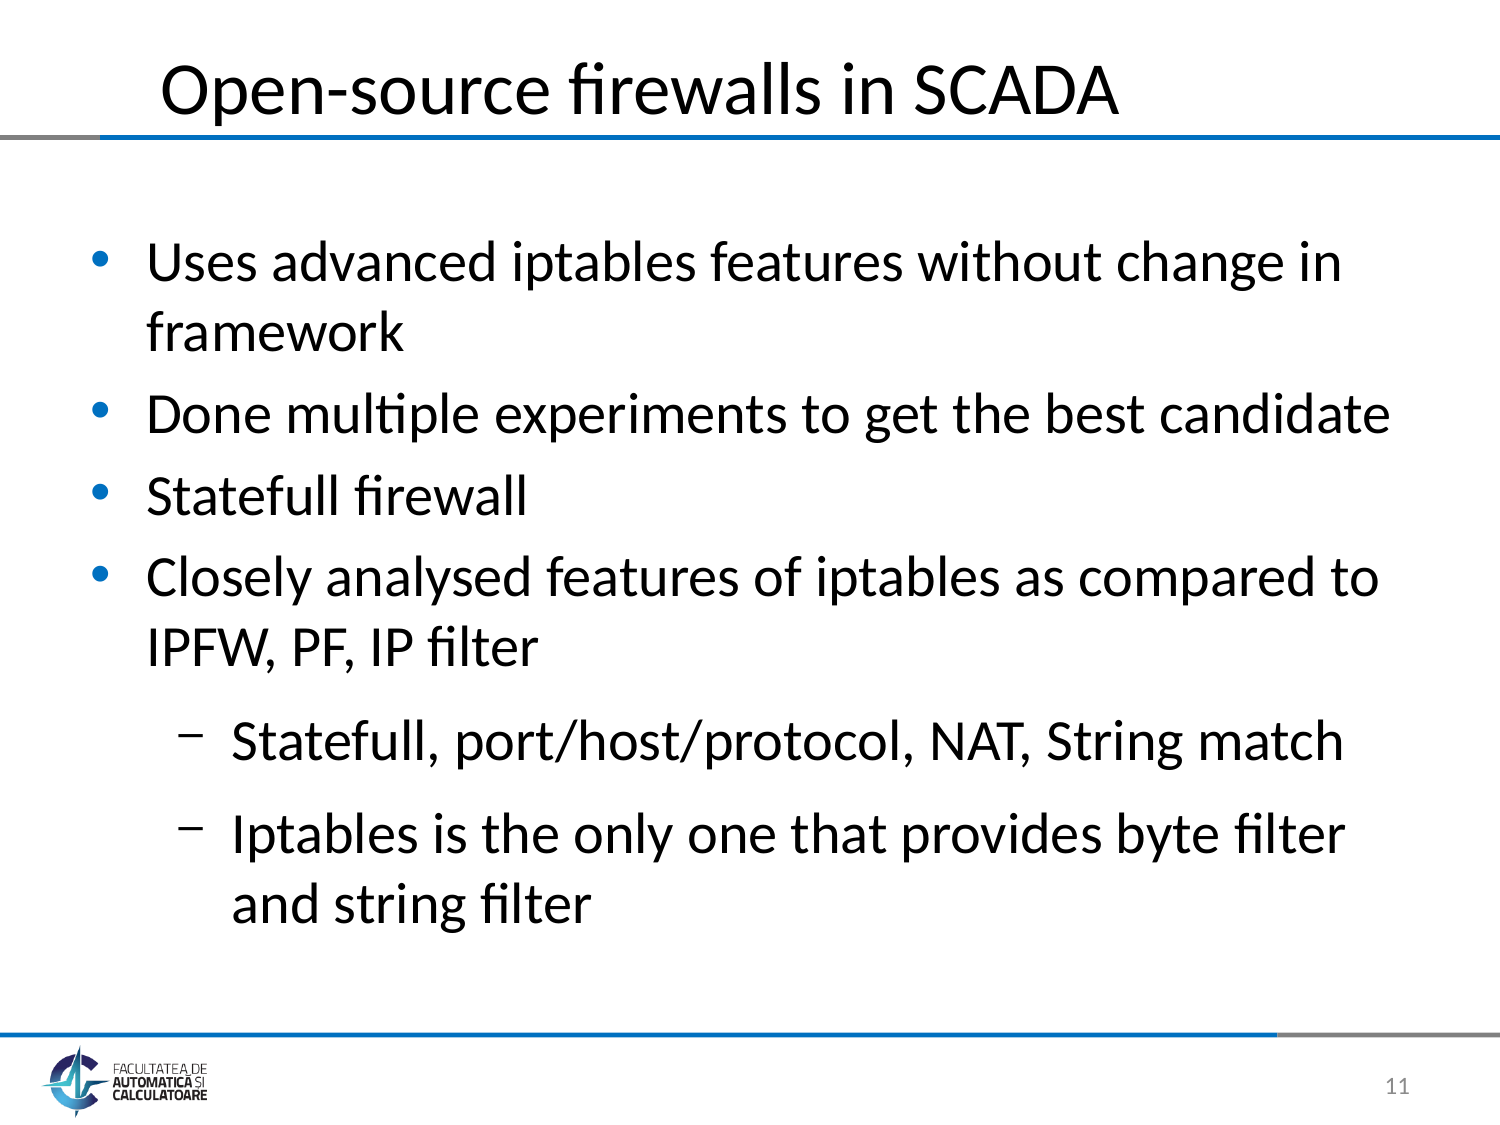

# Open-source firewalls in SCADA
Uses advanced iptables features without change in framework
Done multiple experiments to get the best candidate
Statefull firewall
Closely analysed features of iptables as compared to IPFW, PF, IP filter
Statefull, port/host/protocol, NAT, String match
Iptables is the only one that provides byte filter and string filter